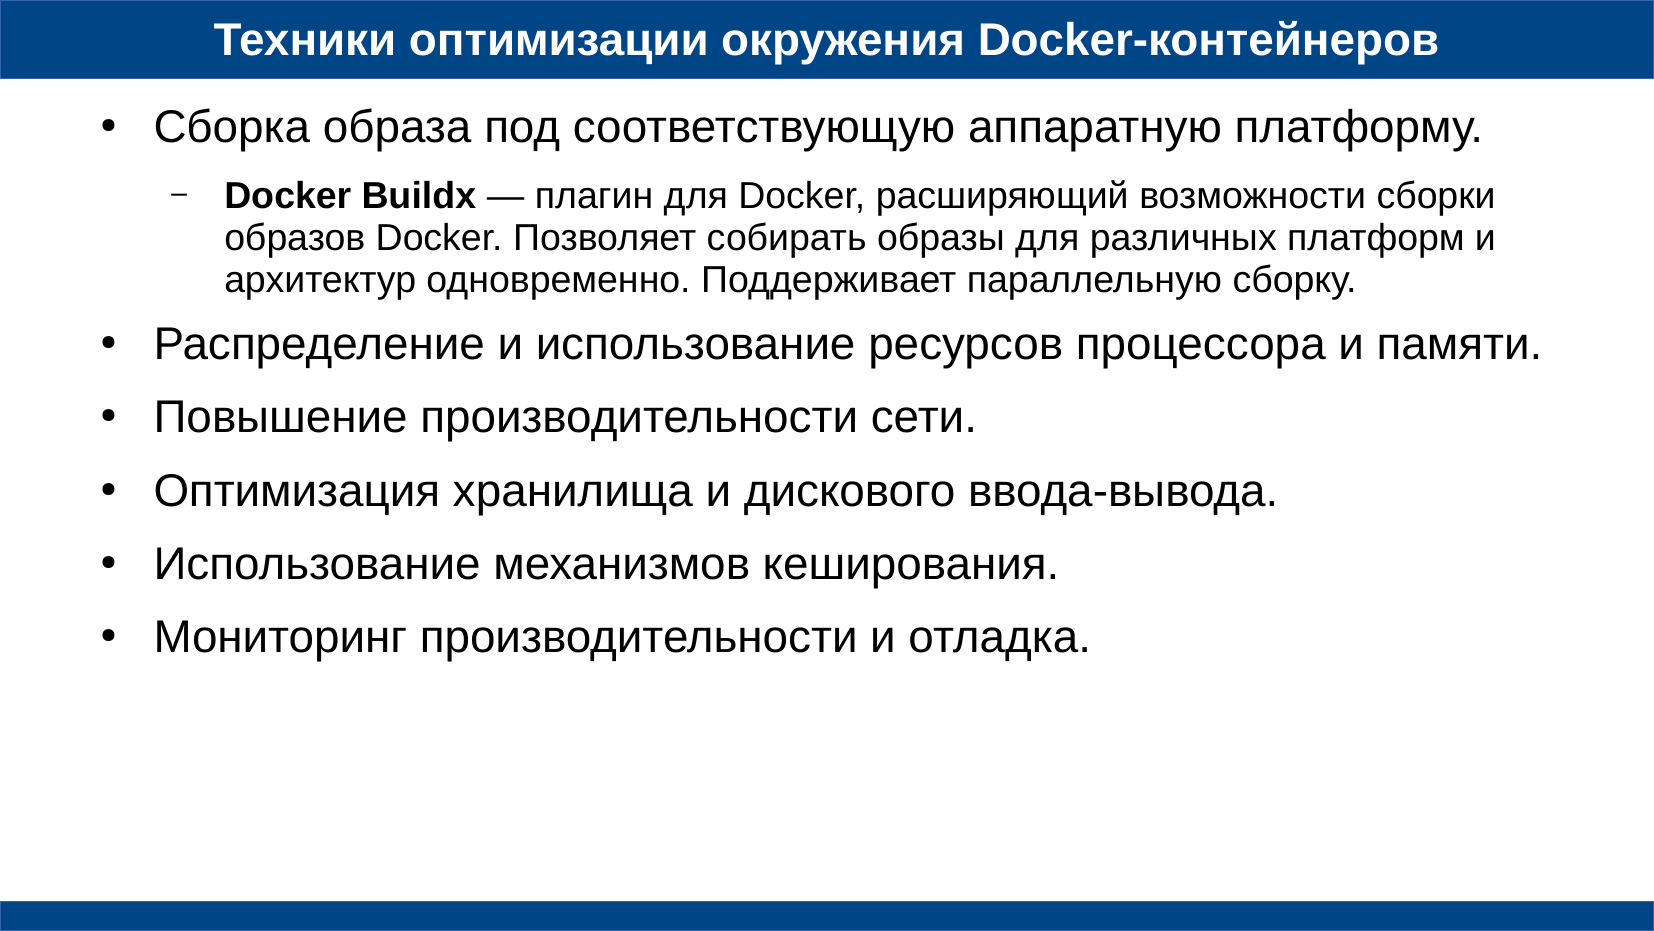

# Техники оптимизации окружения Docker-контейнеров
Сборка образа под соответствующую аппаратную платформу.
Docker Buildx — плагин для Docker, расширяющий возможности сборки образов Docker. Позволяет собирать образы для различных платформ и архитектур одновременно. Поддерживает параллельную сборку.
Распределение и использование ресурсов процессора и памяти.
Повышение производительности сети.
Оптимизация хранилища и дискового ввода-вывода.
Использование механизмов кеширования.
Мониторинг производительности и отладка.